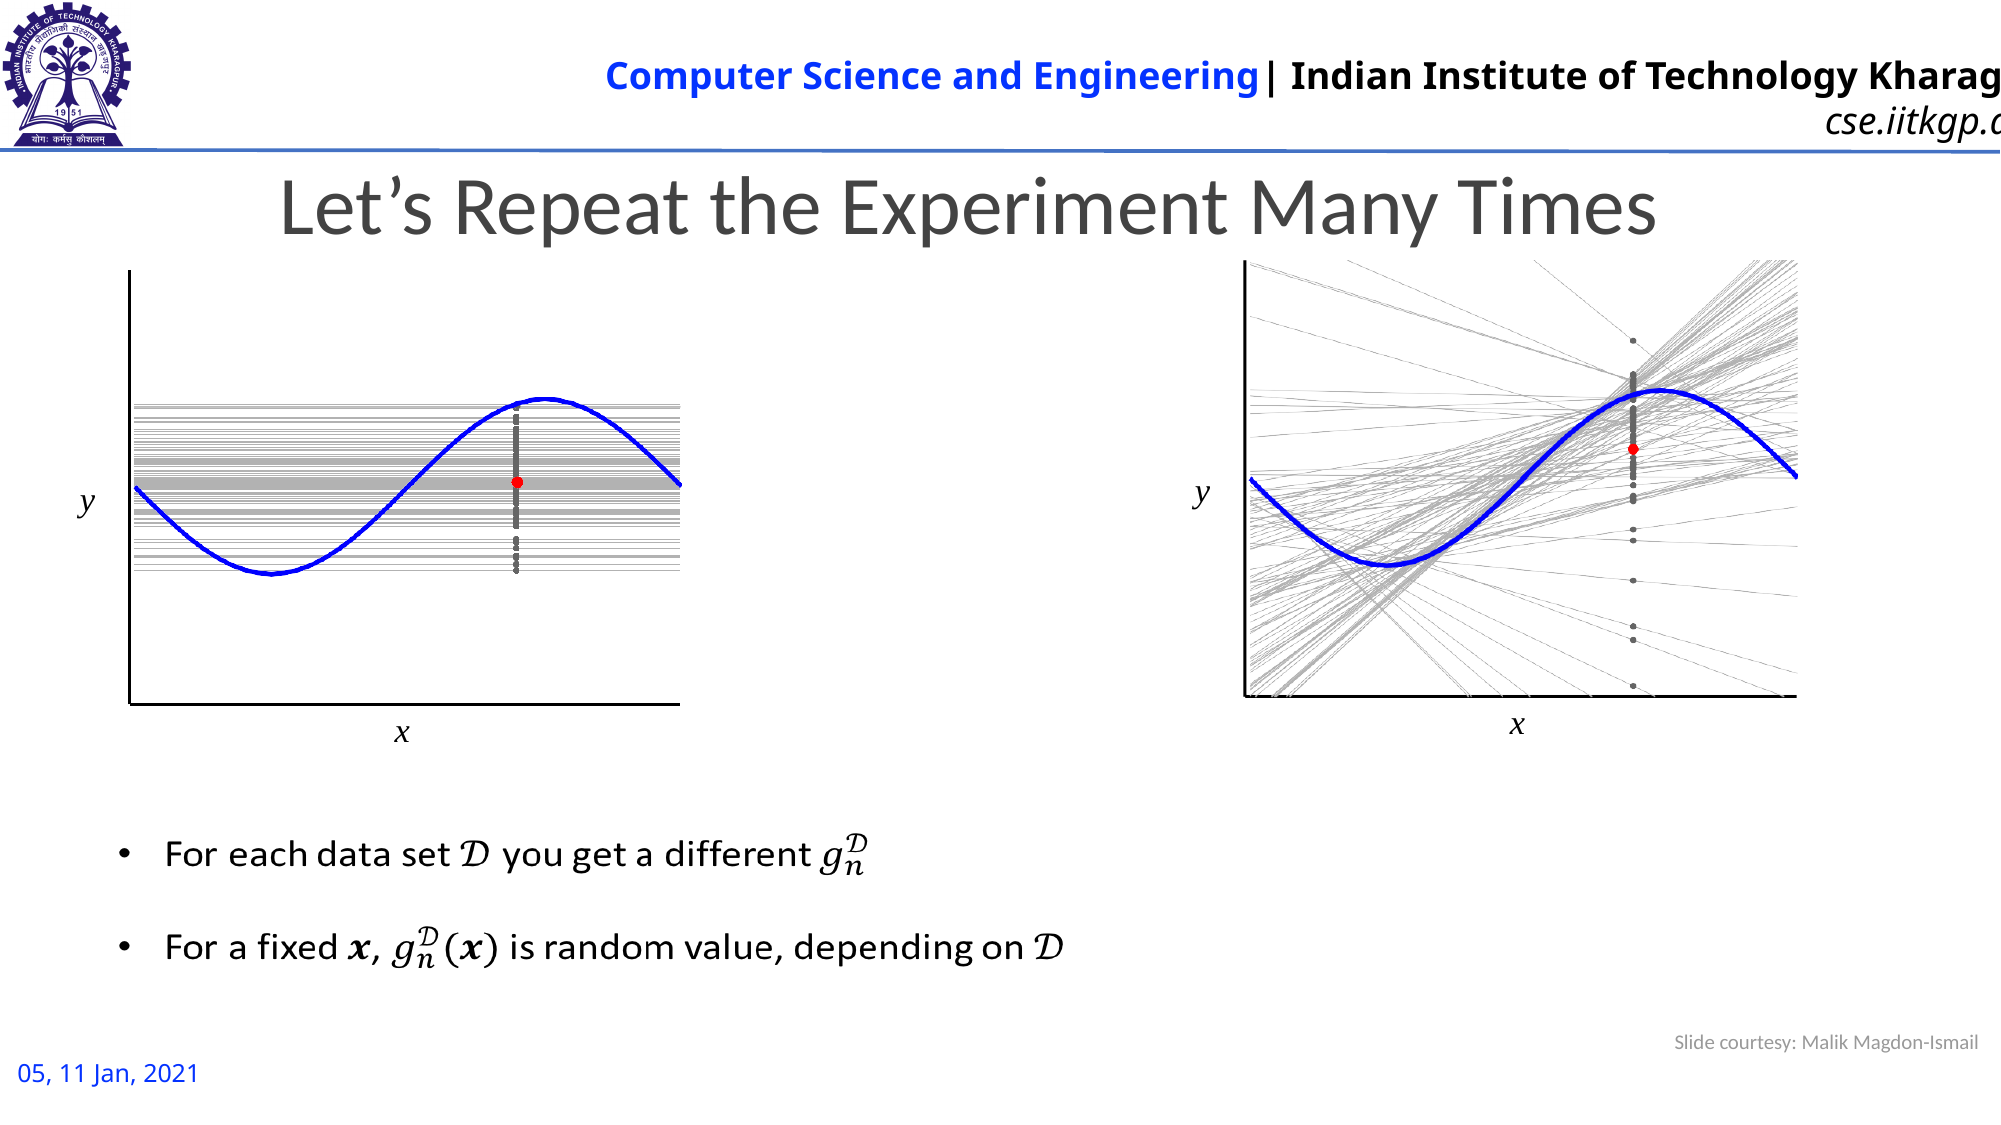

Let’s Repeat the Experiment Many Times
y
x
y
x
Slide courtesy: Malik Magdon-Ismail
05, 11 Jan, 2021